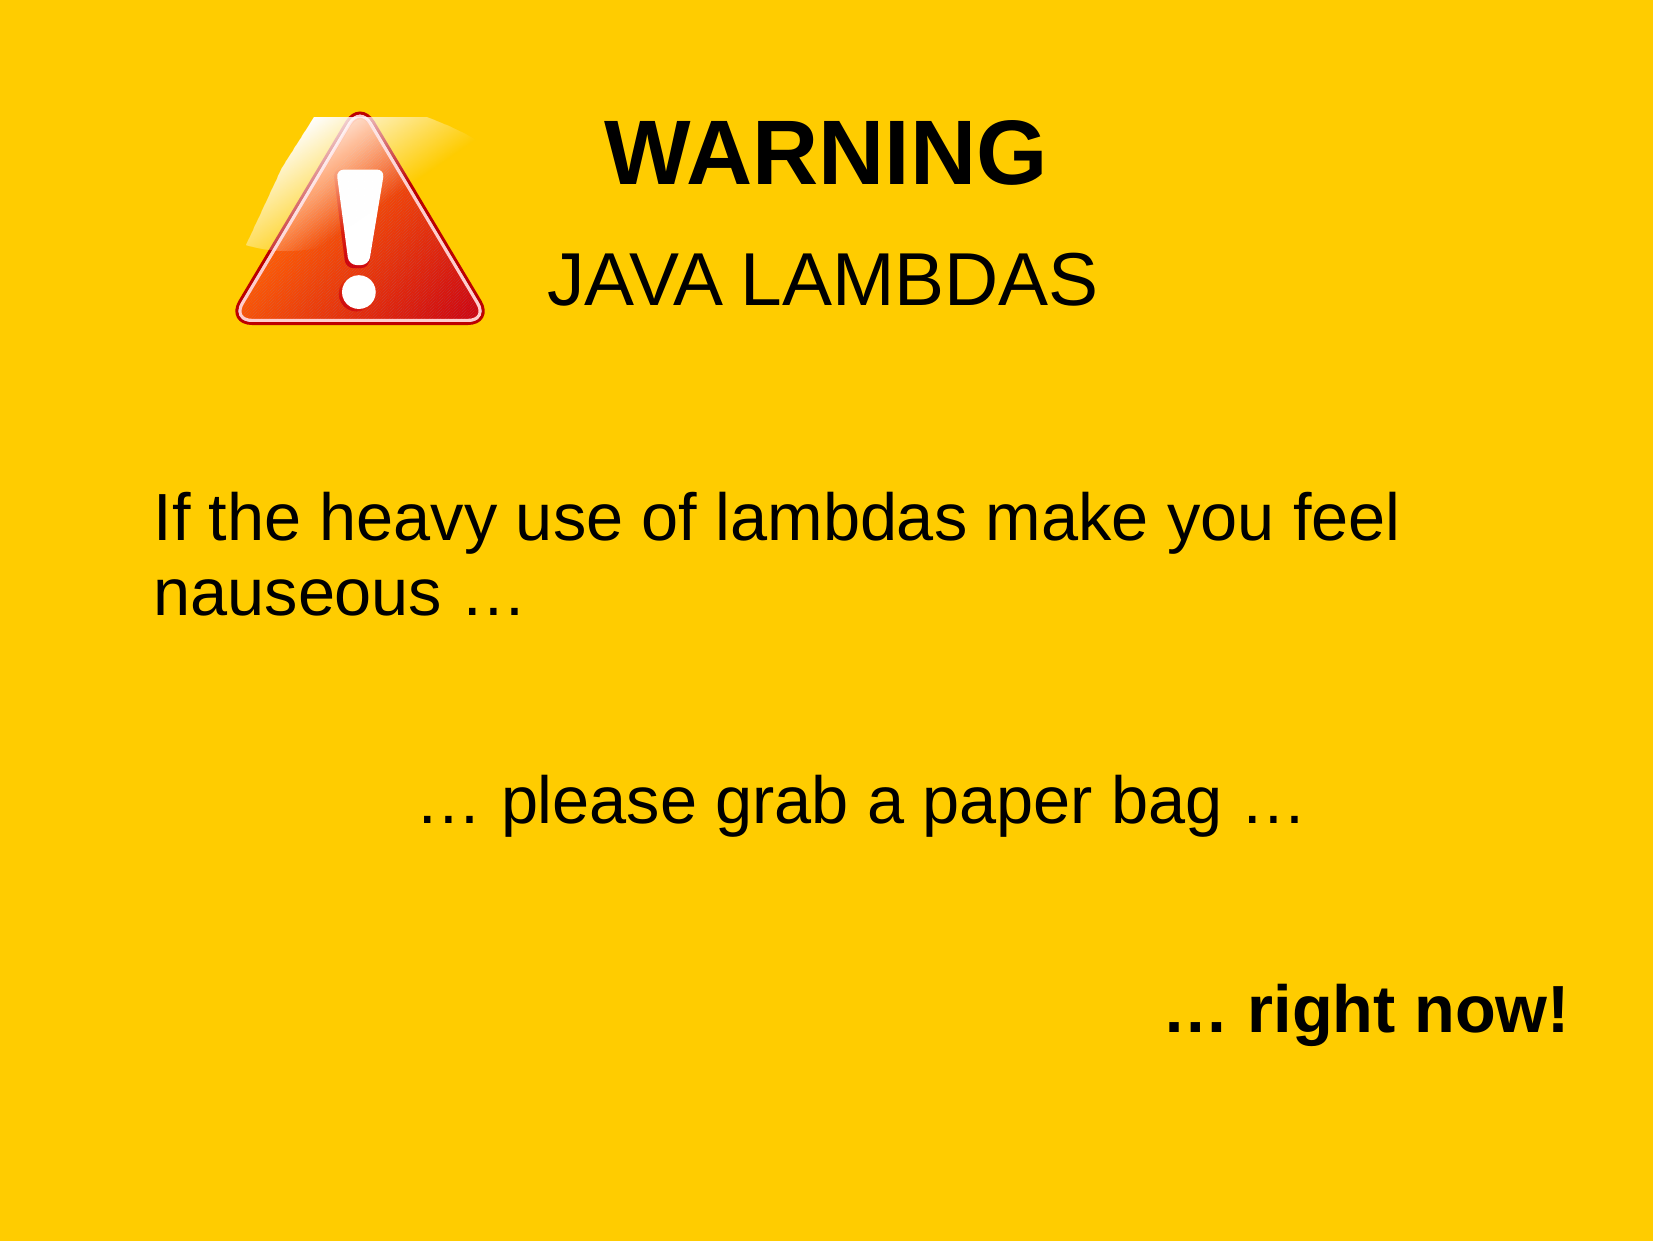

# WARNING
Java Lambdas
If the heavy use of lambdas make you feel nauseous …
… please grab a paper bag …
… right now!